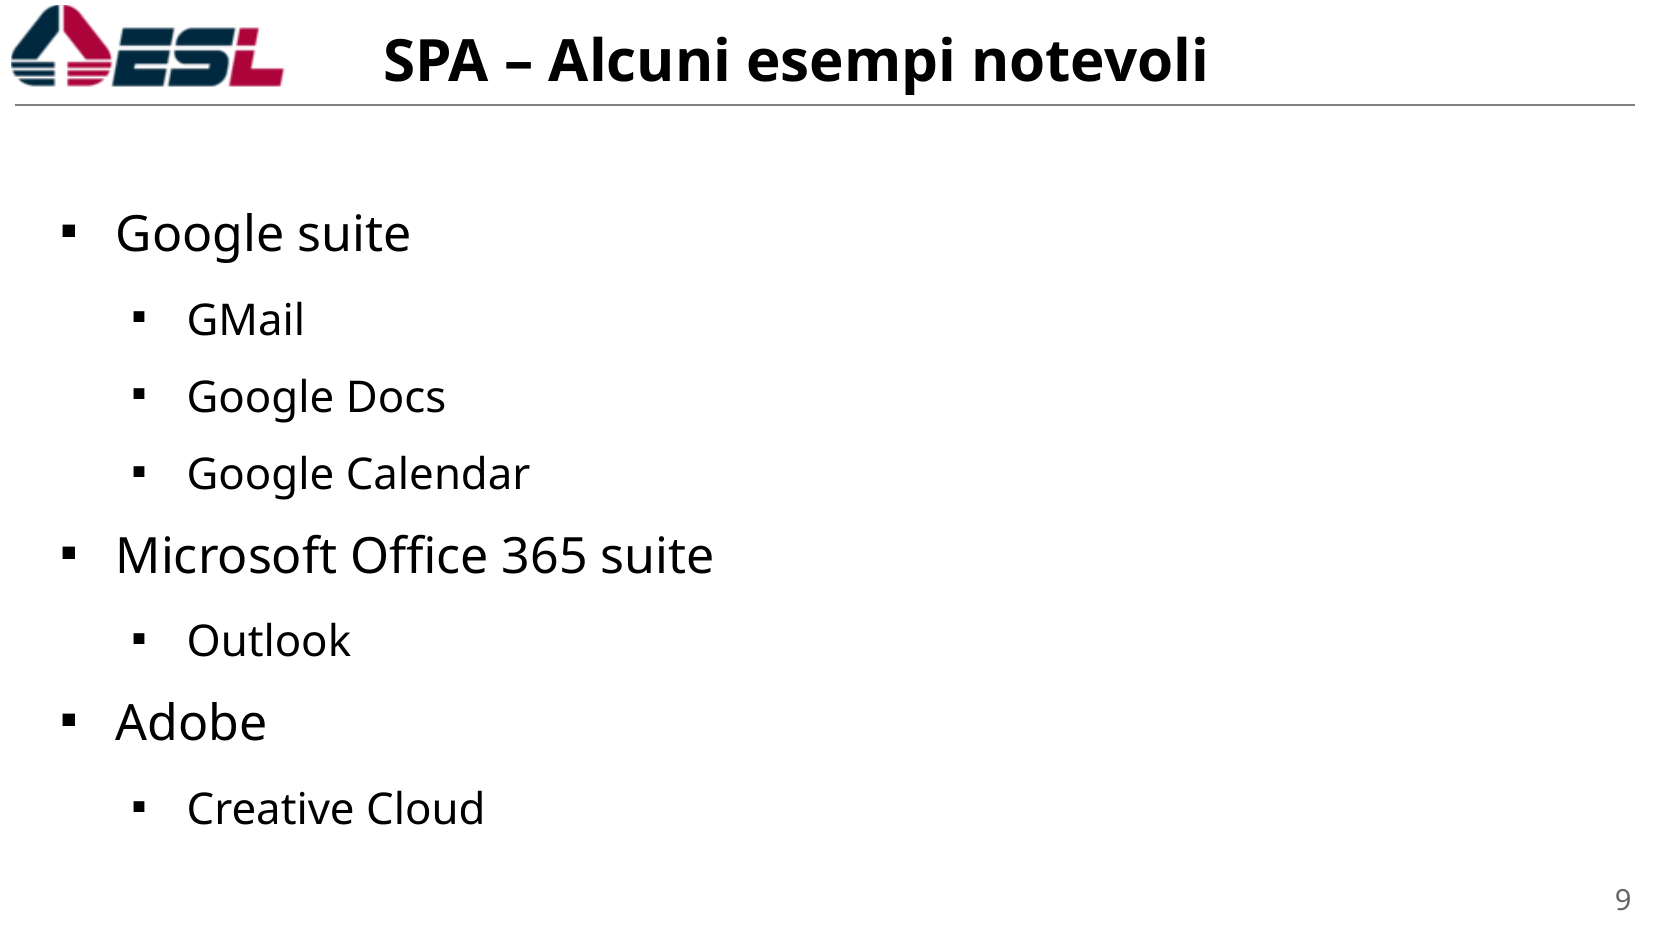

# SPA – Alcuni esempi notevoli
Google suite
GMail
Google Docs
Google Calendar
Microsoft Office 365 suite
Outlook
Adobe
Creative Cloud